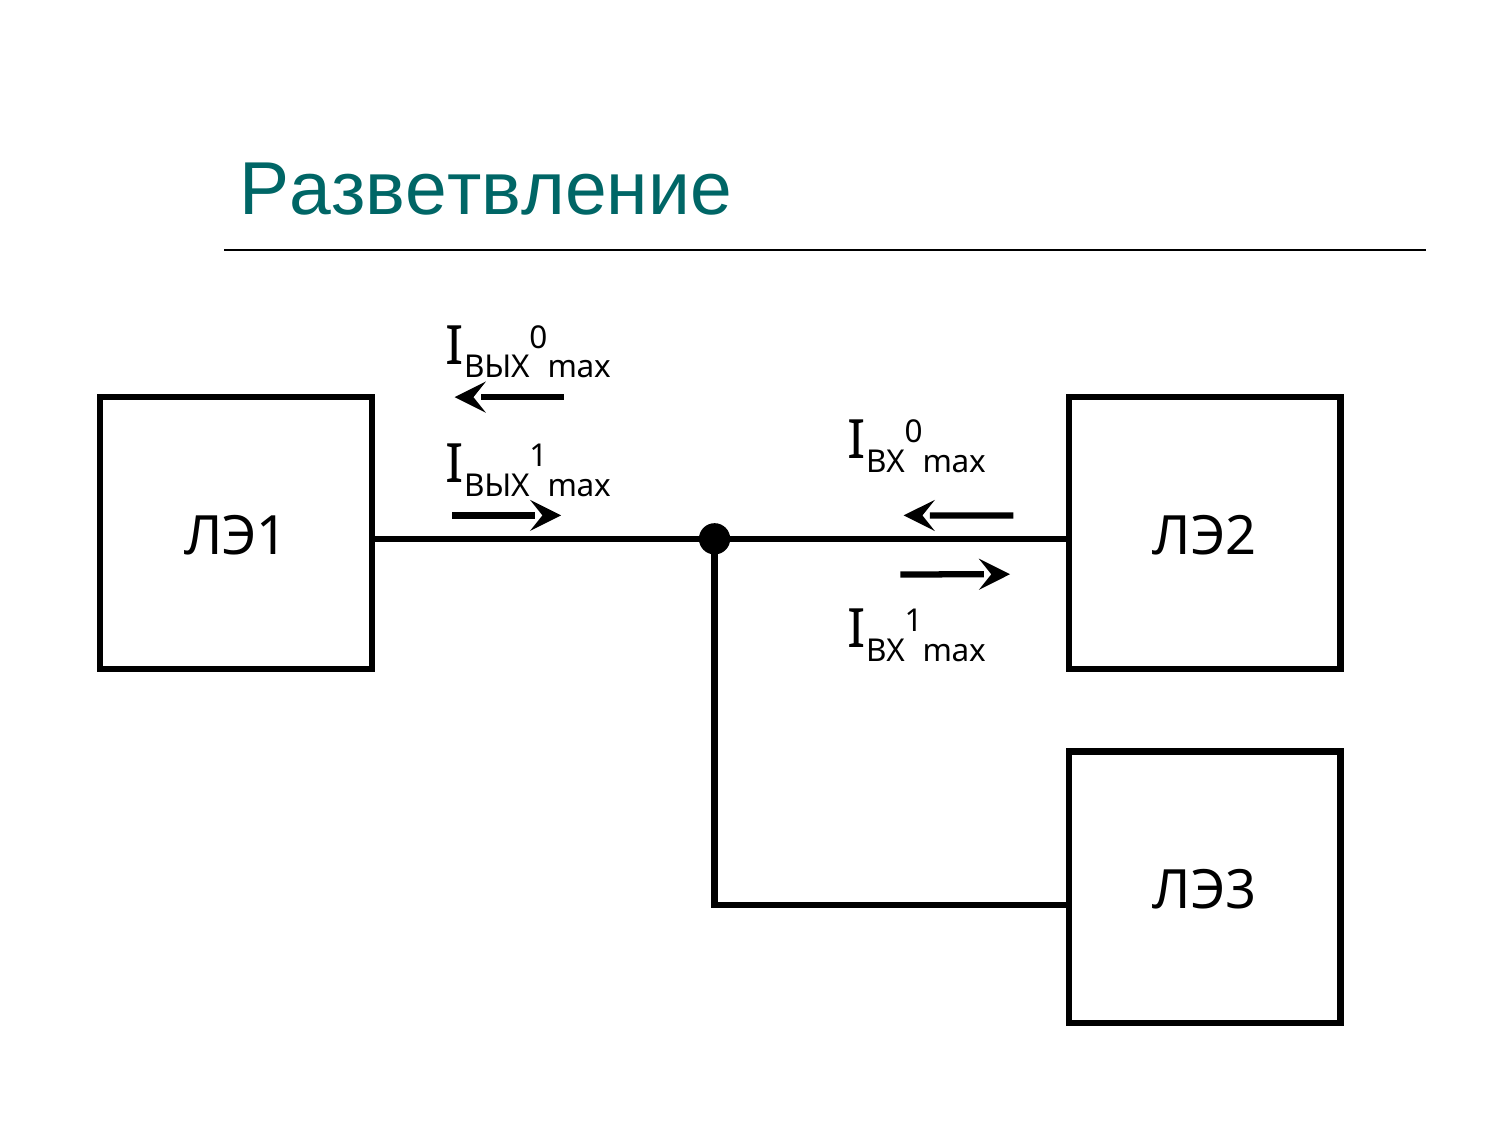

# Разветвление
IВЫХ0max
ЛЭ1
IВХ0max
ЛЭ2
IВЫХ1max
IВХ1max
ЛЭ3